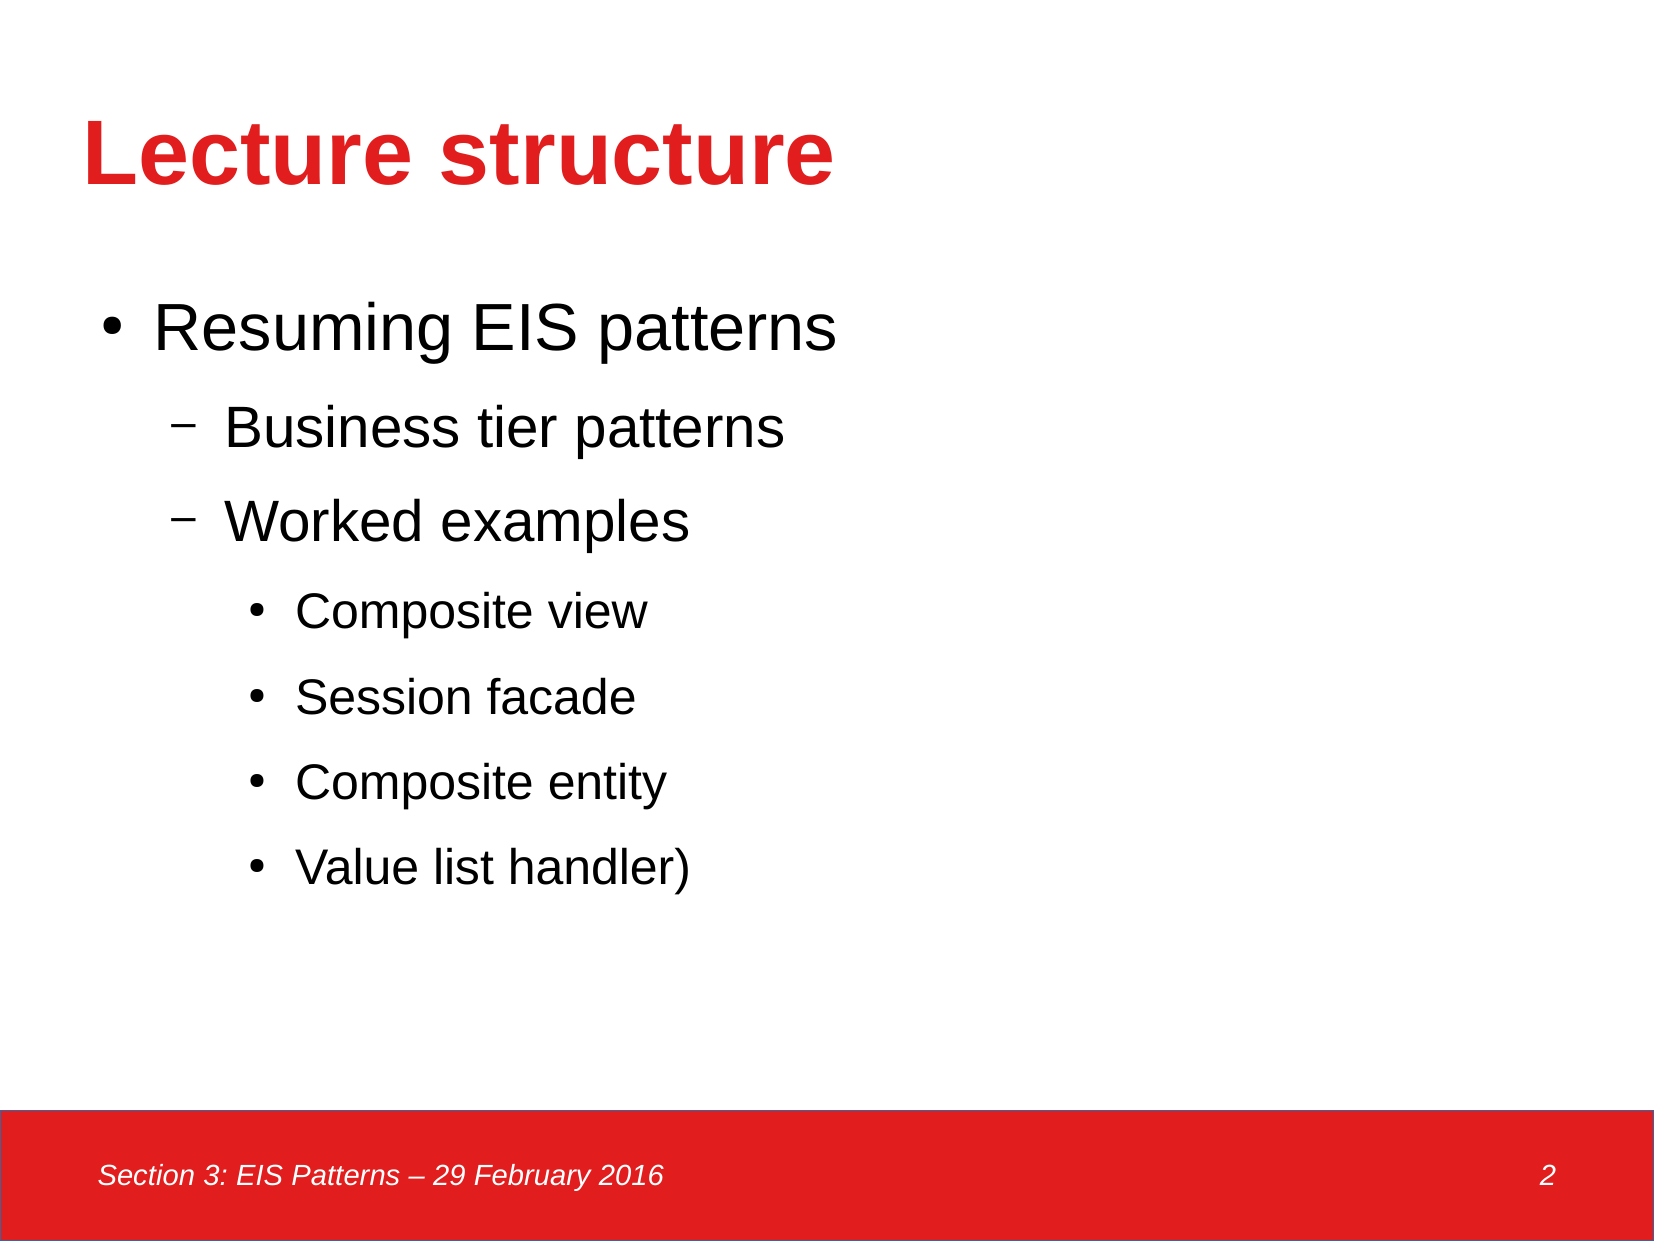

# Lecture structure
Resuming EIS patterns
Business tier patterns
Worked examples
Composite view
Session facade
Composite entity
Value list handler)